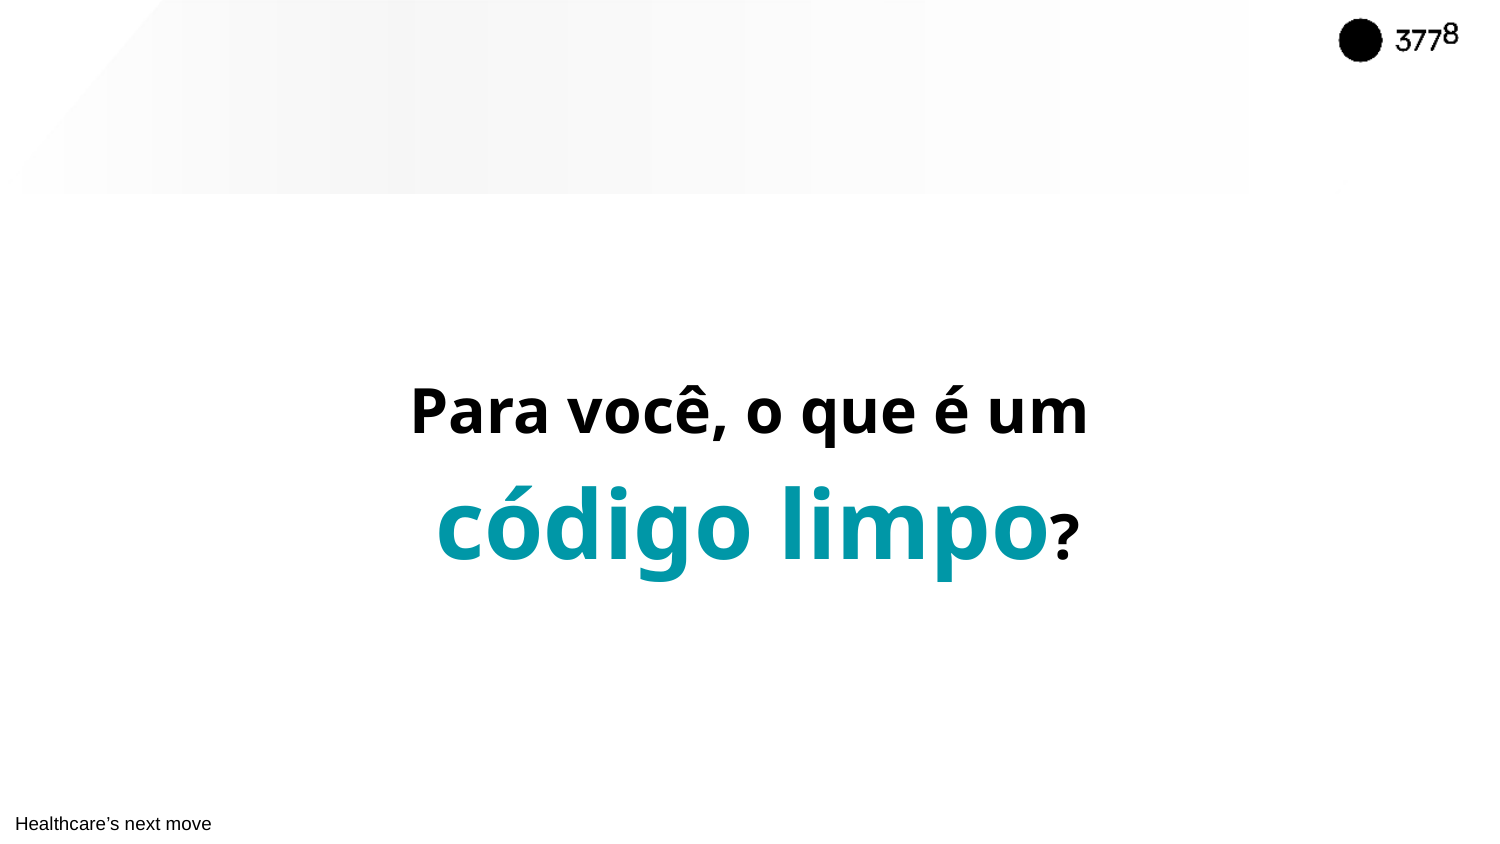

# Para você, o que é um código limpo?